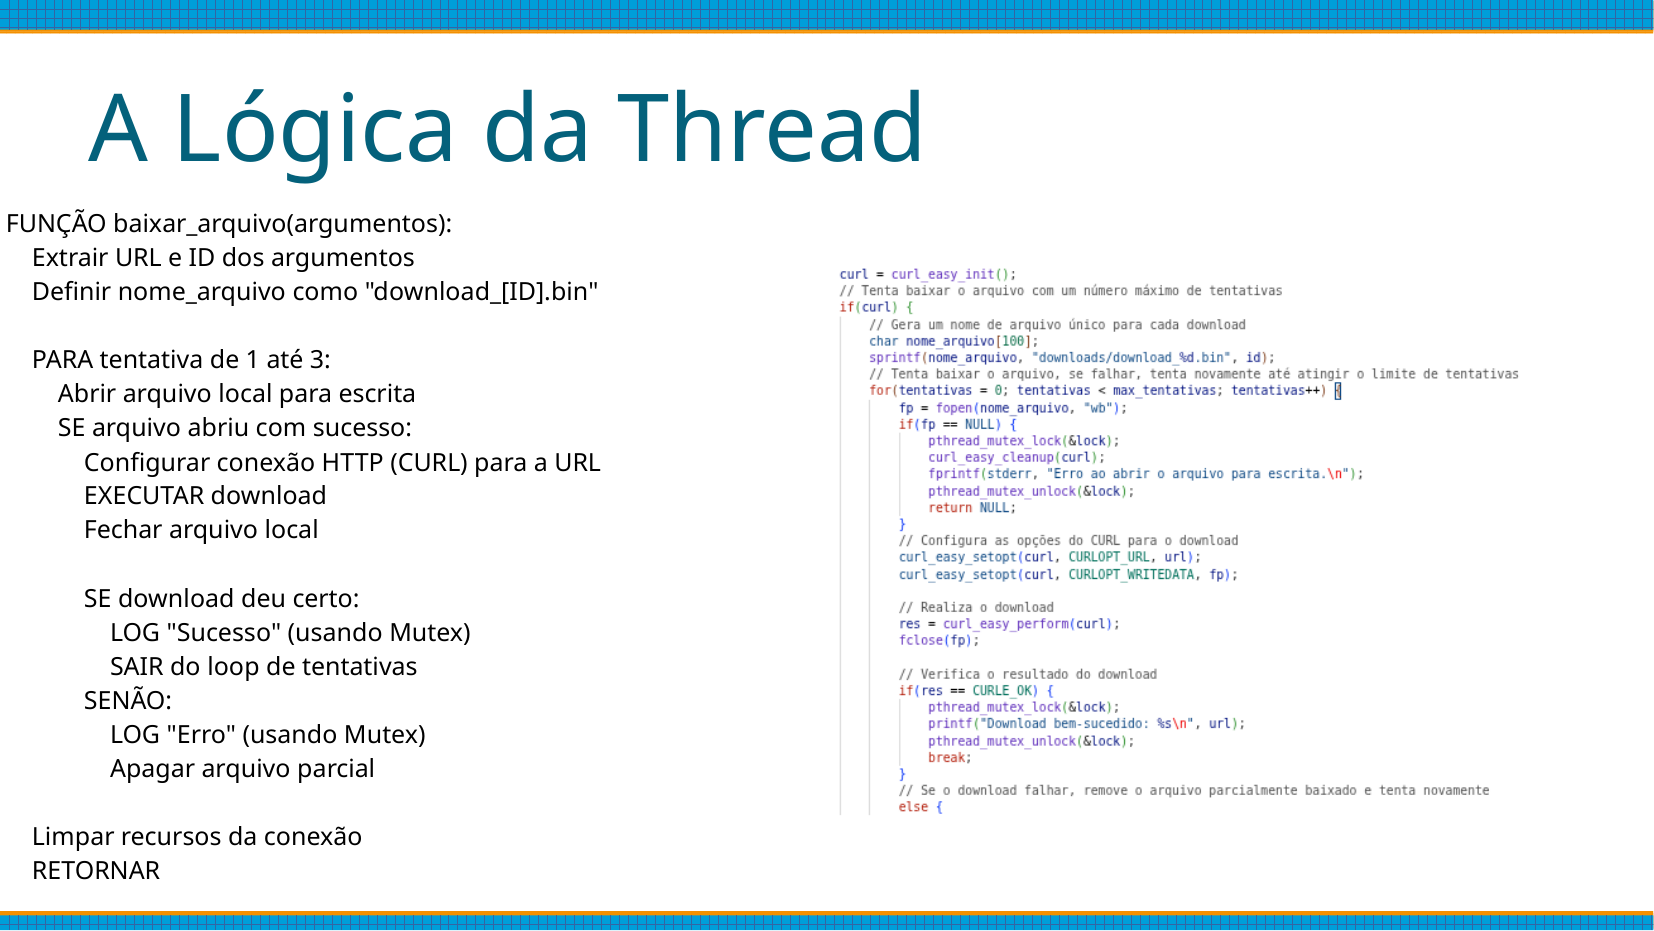

# A Lógica da Thread
FUNÇÃO baixar_arquivo(argumentos):
 Extrair URL e ID dos argumentos
 Definir nome_arquivo como "download_[ID].bin"
 PARA tentativa de 1 até 3:
 Abrir arquivo local para escrita
 SE arquivo abriu com sucesso:
 Configurar conexão HTTP (CURL) para a URL
 EXECUTAR download
 Fechar arquivo local
 SE download deu certo:
 LOG "Sucesso" (usando Mutex)
 SAIR do loop de tentativas
 SENÃO:
 LOG "Erro" (usando Mutex)
 Apagar arquivo parcial
 Limpar recursos da conexão
 RETORNAR